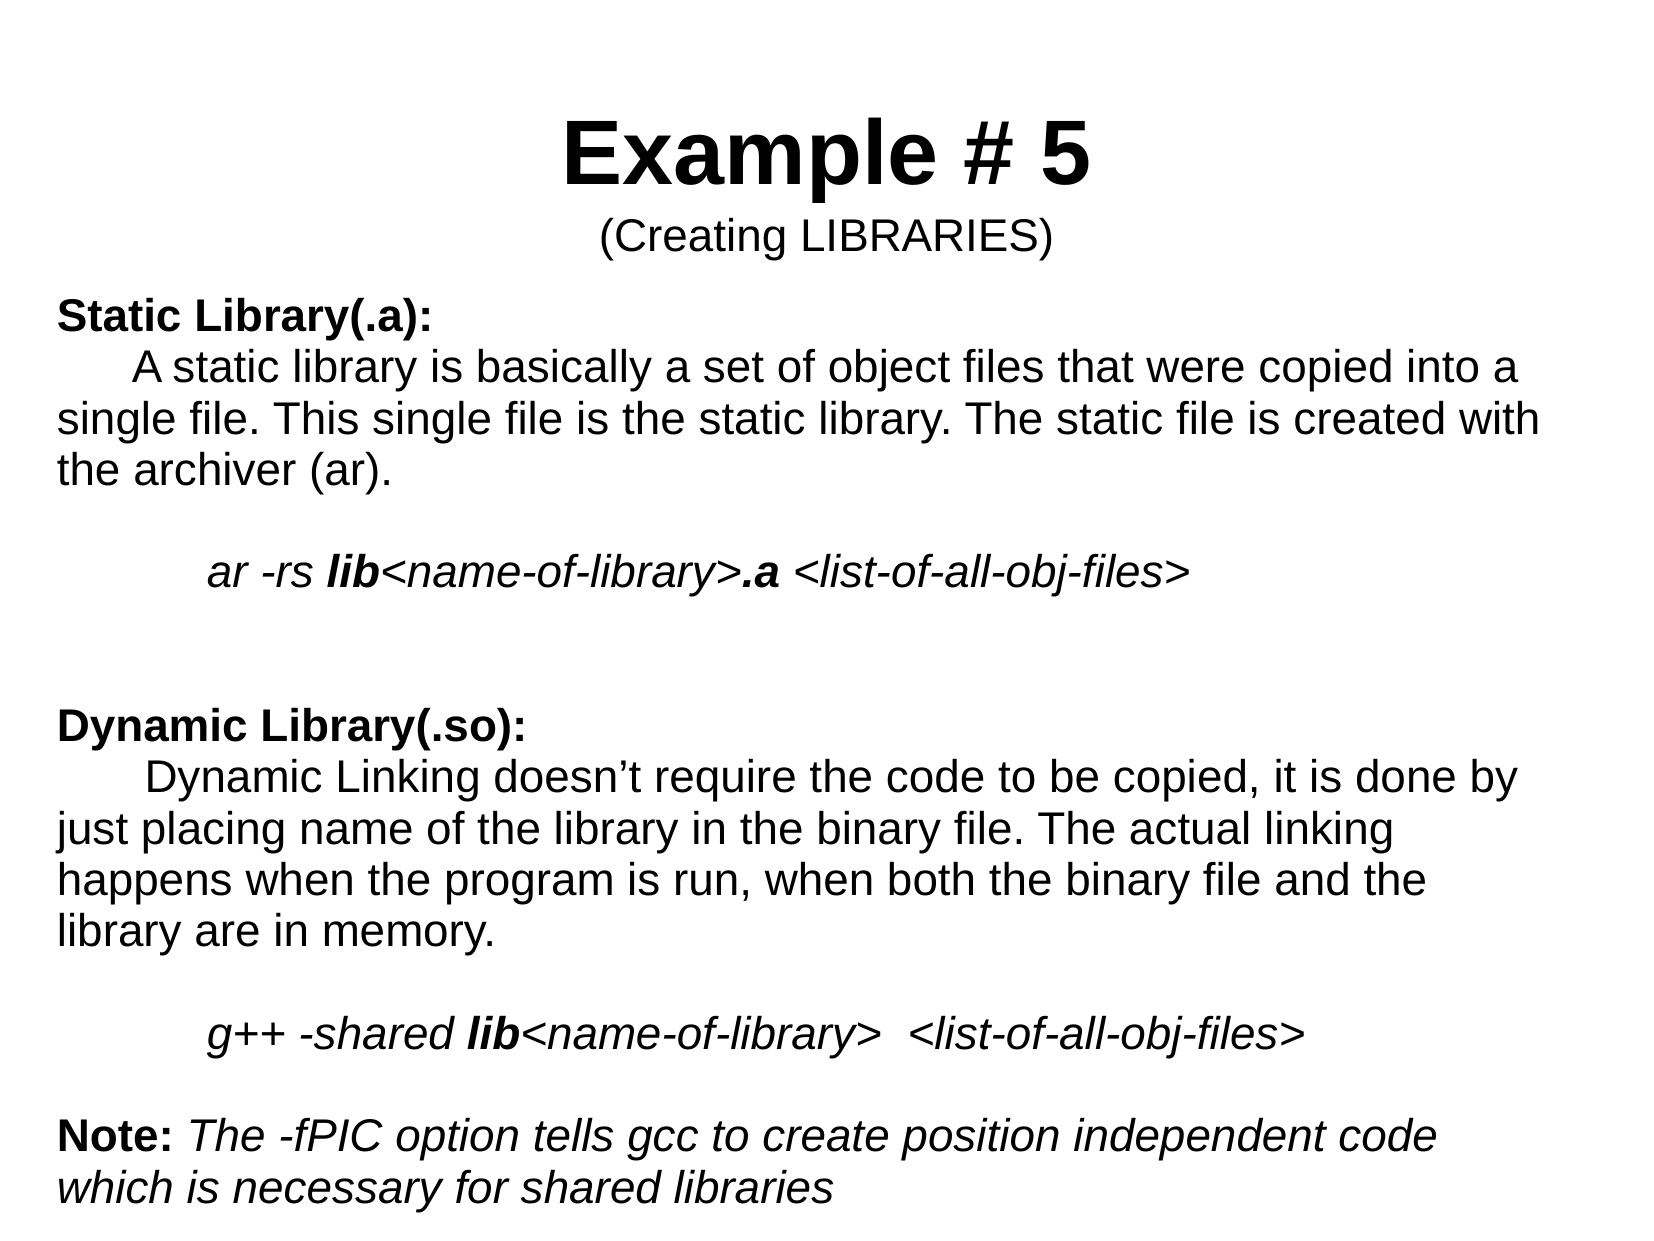

# Example # 5
(Creating LIBRARIES)
Static Library(.a):
	A static library is basically a set of object files that were copied into a single file. This single file is the static library. The static file is created with the archiver (ar).
		ar -rs lib<name-of-library>.a <list-of-all-obj-files>
Dynamic Library(.so):
	 Dynamic Linking doesn’t require the code to be copied, it is done by just placing name of the library in the binary file. The actual linking happens when the program is run, when both the binary file and the library are in memory.
		g++ -shared lib<name-of-library> <list-of-all-obj-files>
Note: The -fPIC option tells gcc to create position independent code which is necessary for shared libraries